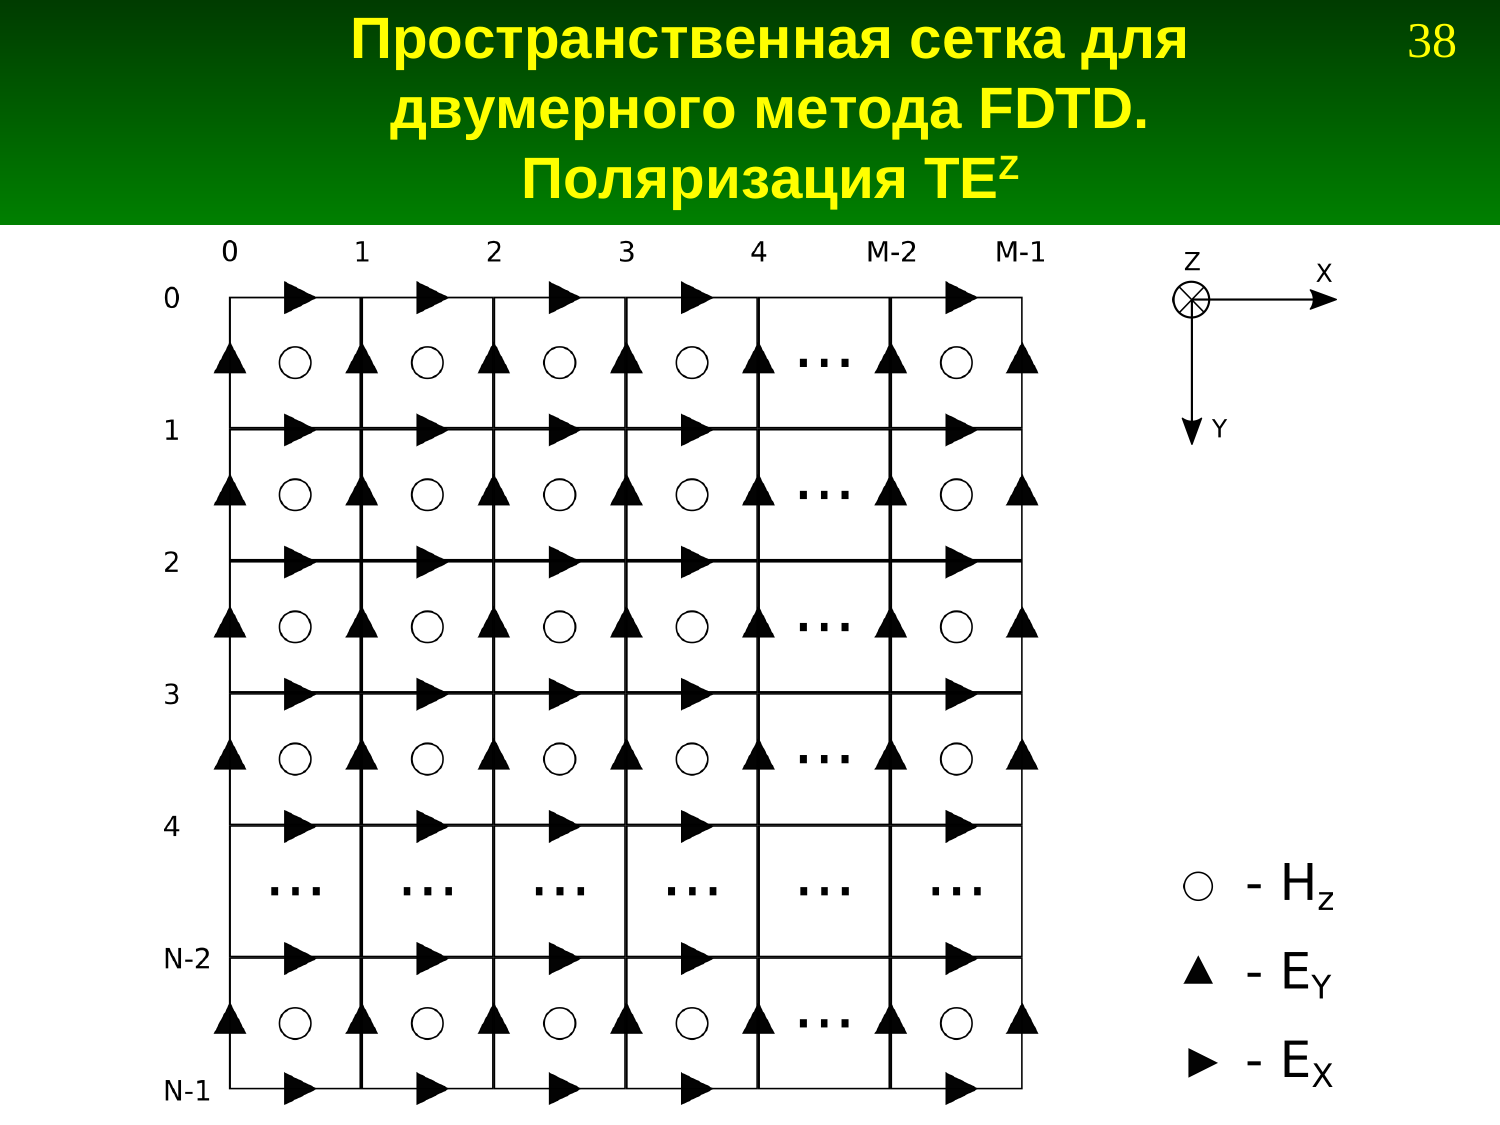

# Пространственная сетка для двумерного метода FDTD. Поляризация TEZ